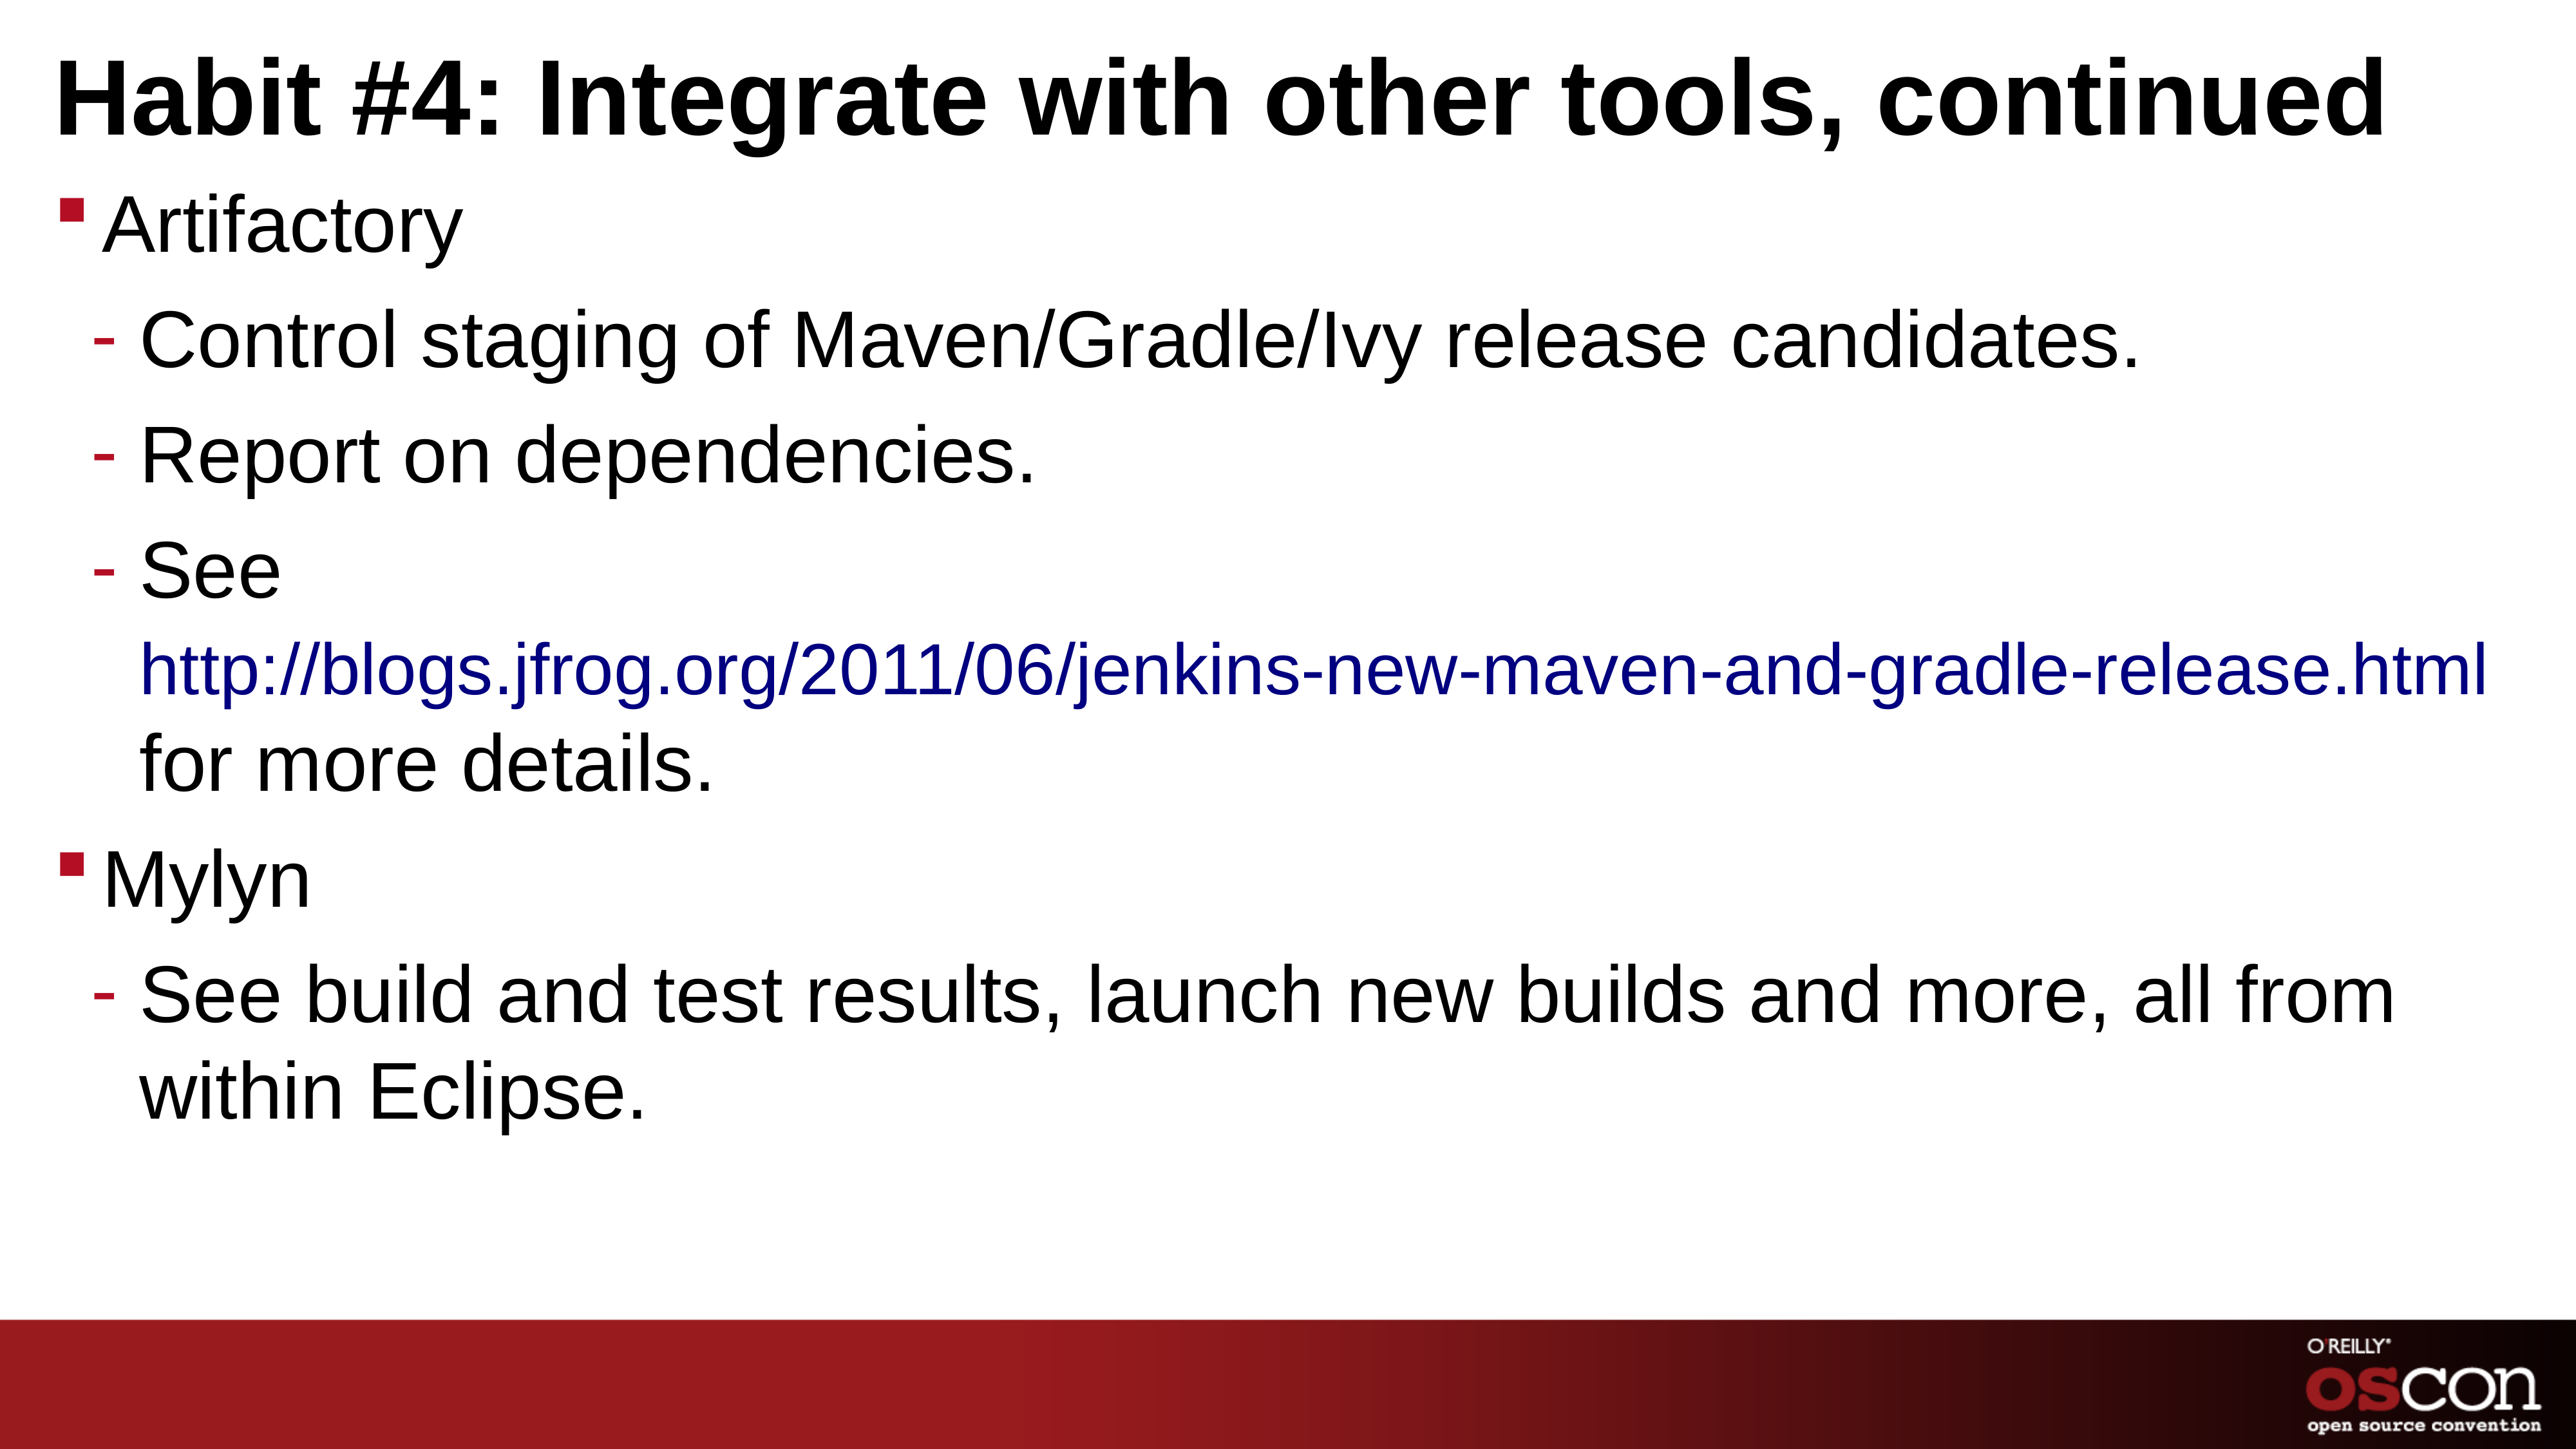

# Habit #4: Integrate with other tools, continued
Artifactory
Control staging of Maven/Gradle/Ivy release candidates.
Report on dependencies.
See http://blogs.jfrog.org/2011/06/jenkins-new-maven-and-gradle-release.html for more details.
Mylyn
See build and test results, launch new builds and more, all from within Eclipse.